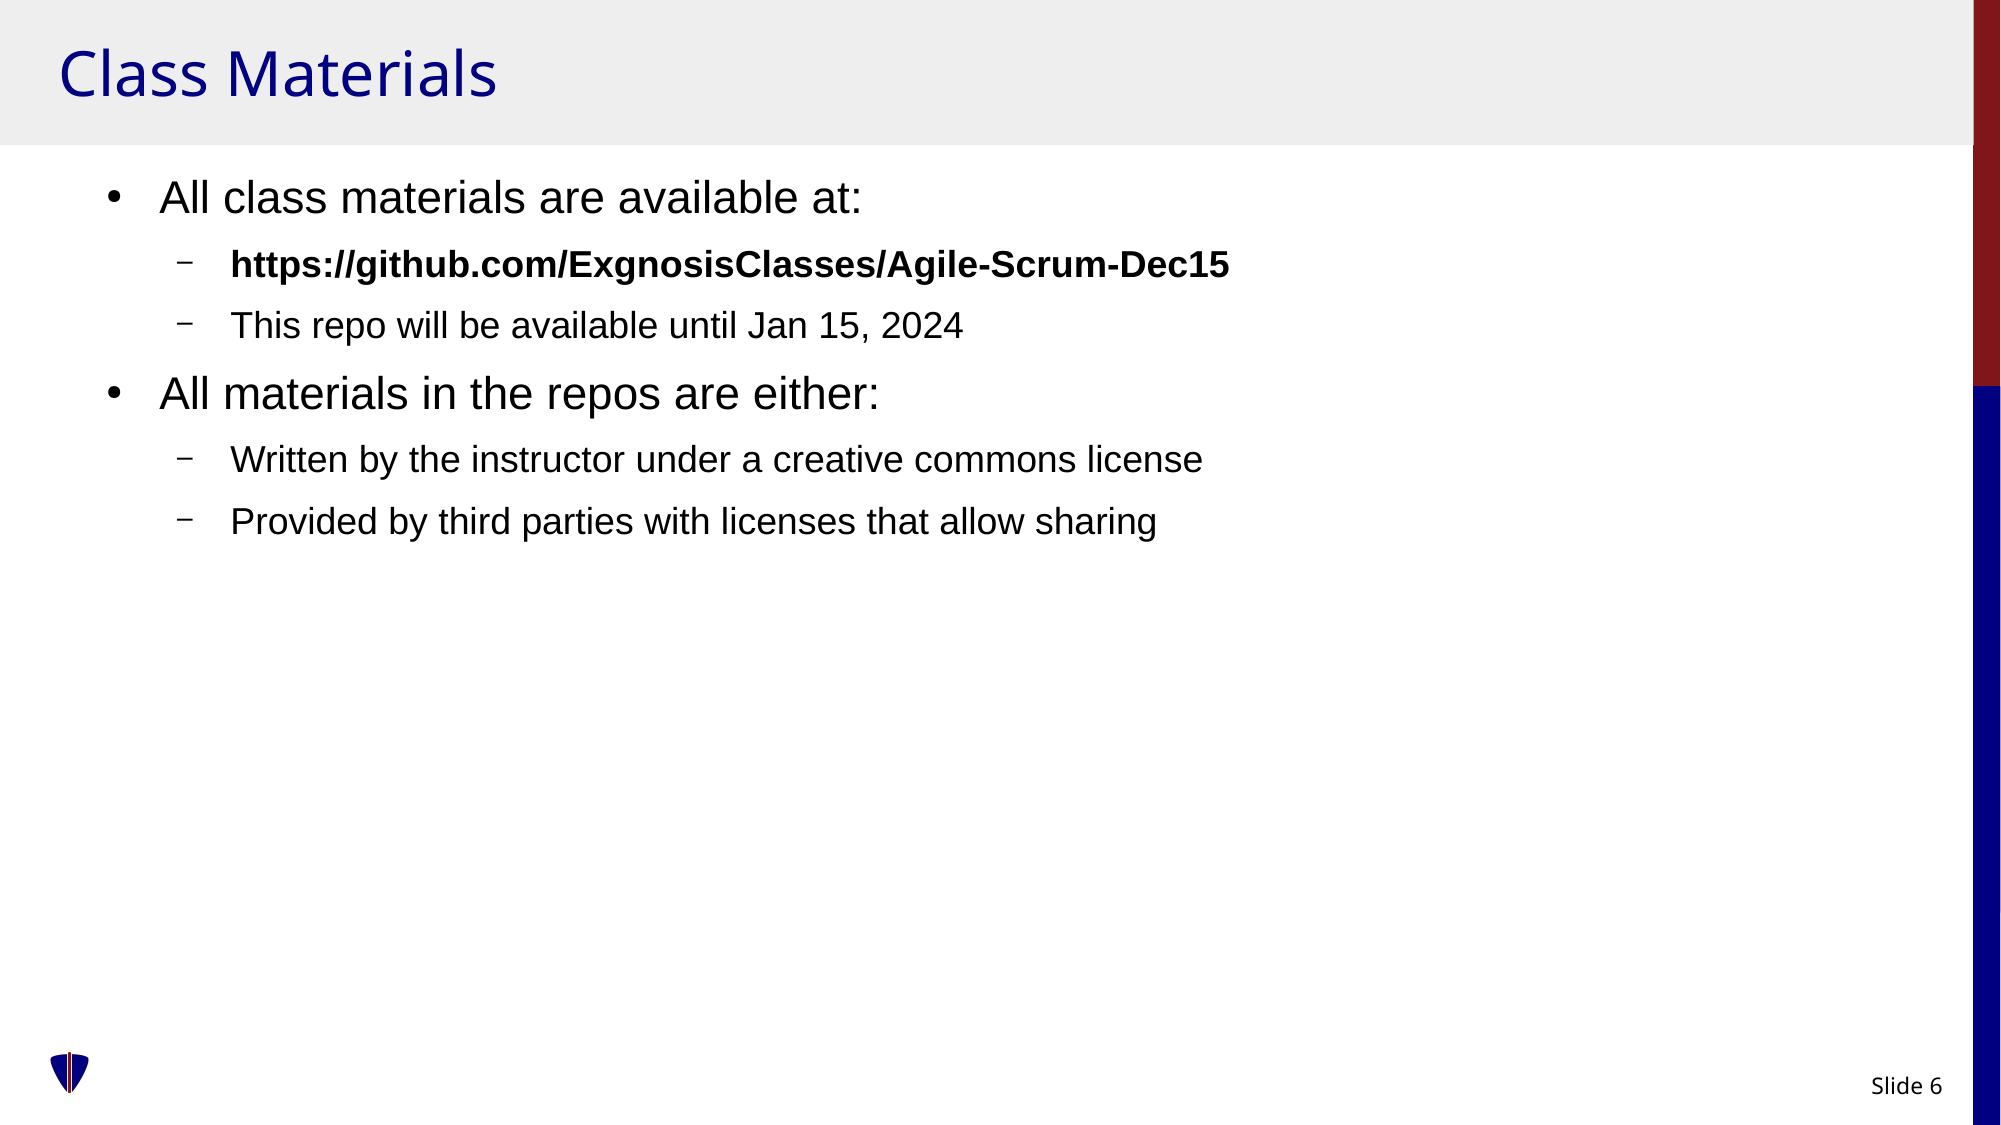

# Class Materials
All class materials are available at:
https://github.com/ExgnosisClasses/Agile-Scrum-Dec15
This repo will be available until Jan 15, 2024
All materials in the repos are either:
Written by the instructor under a creative commons license
Provided by third parties with licenses that allow sharing